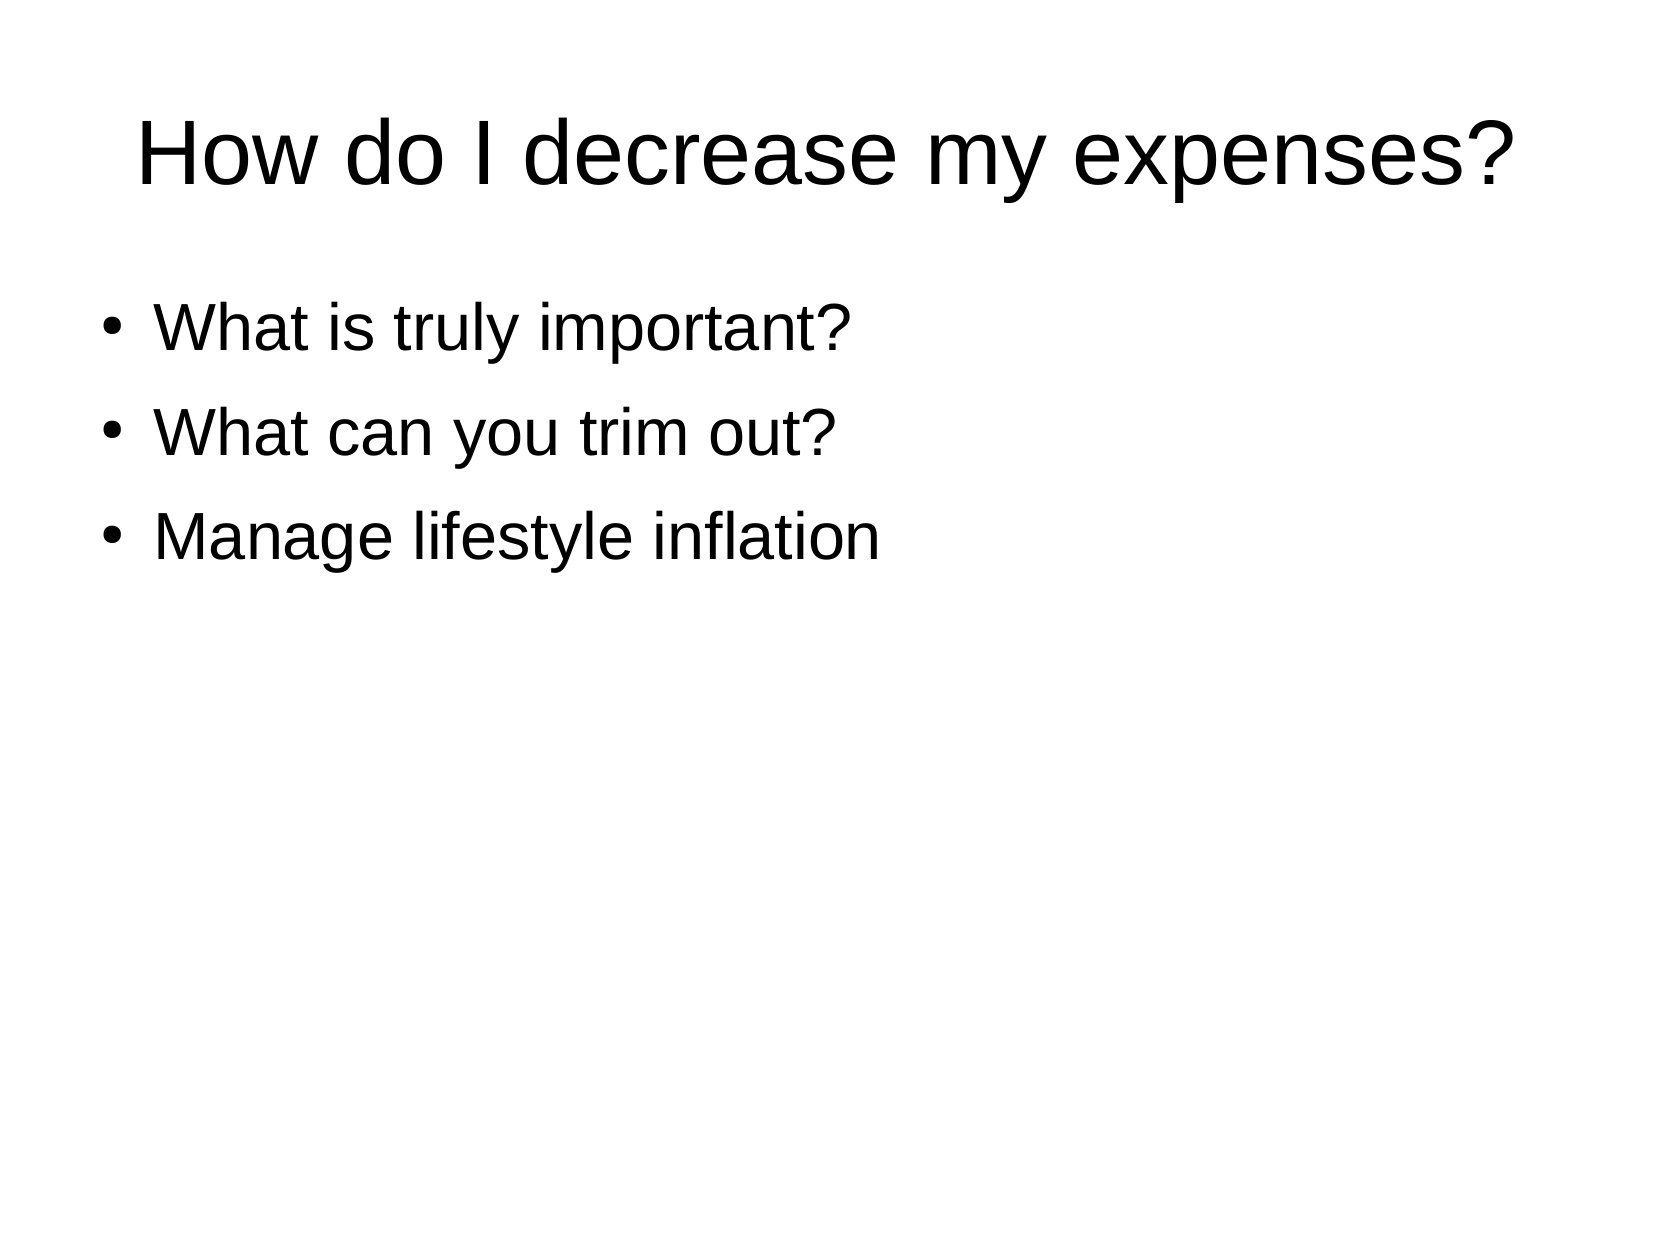

# How do I decrease my expenses?
What is truly important?
What can you trim out?
Manage lifestyle inflation